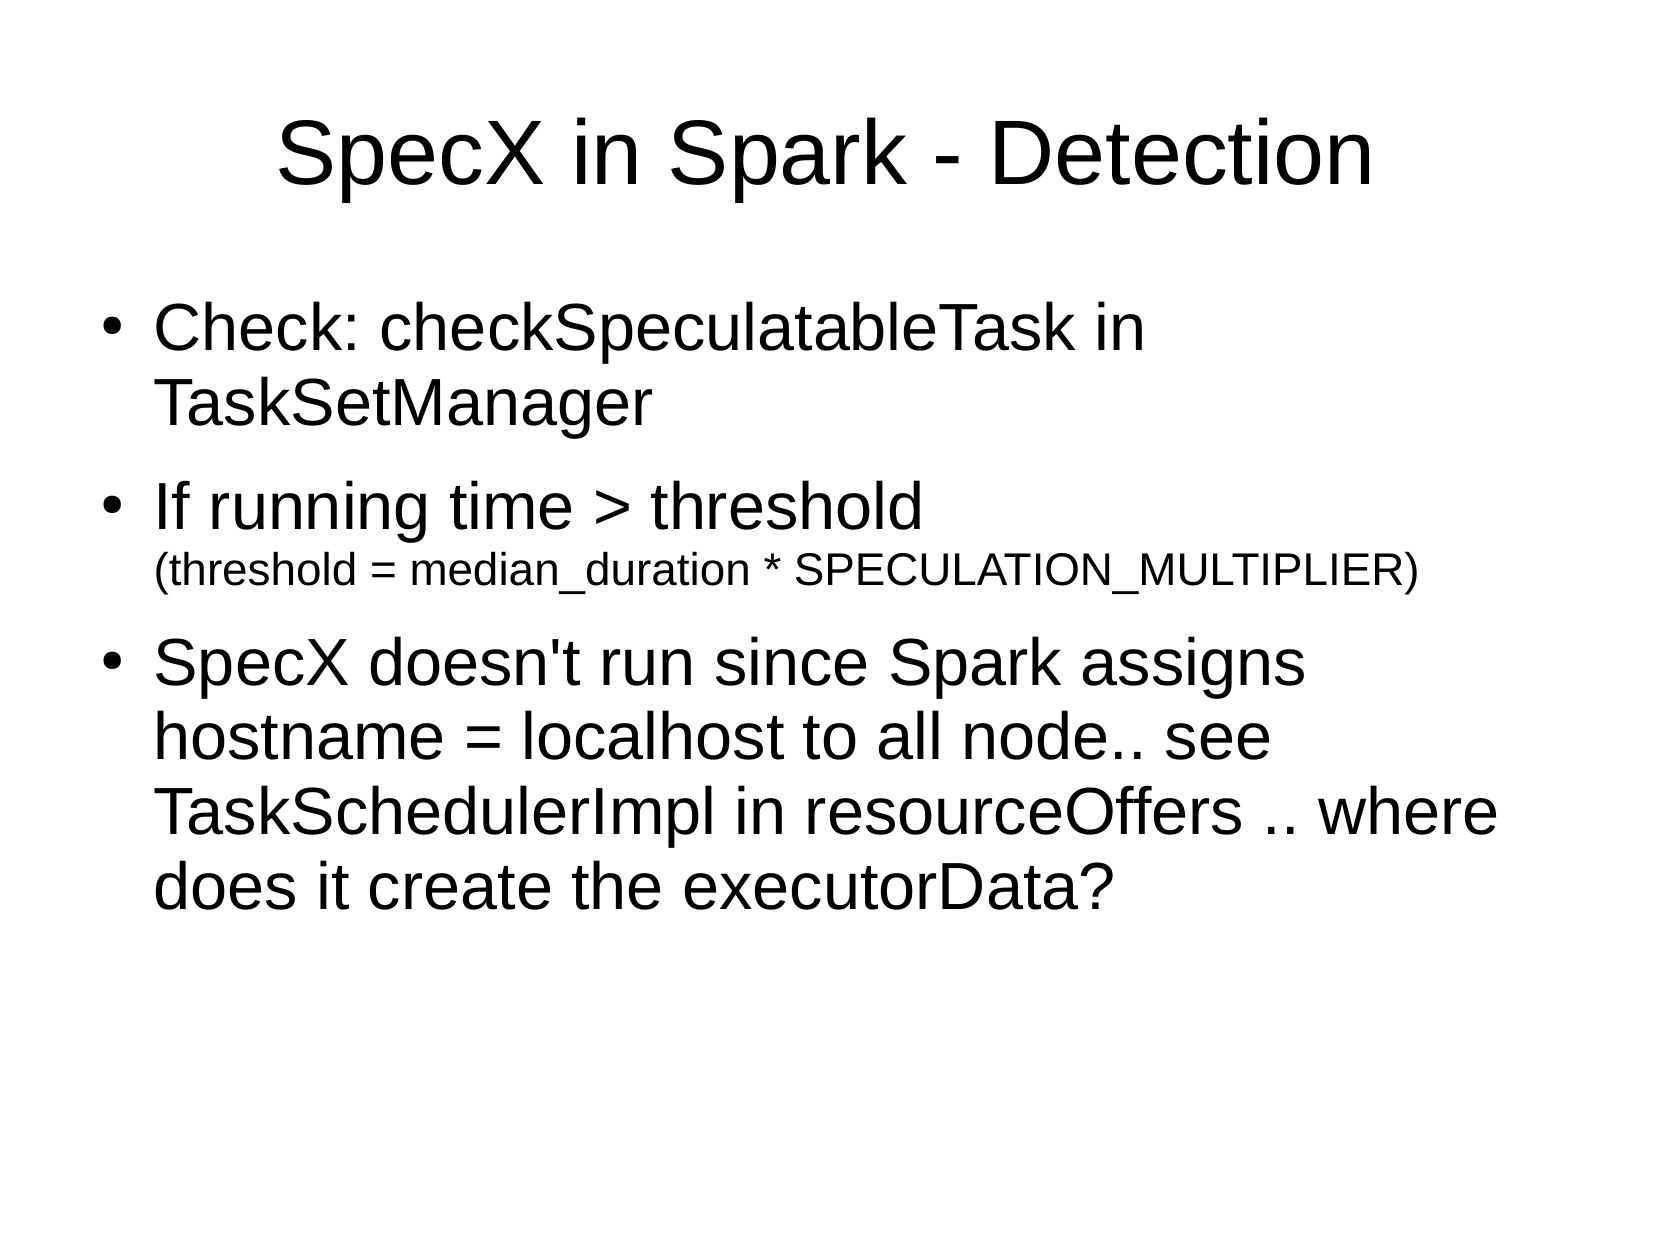

# SpecX in Spark - Detection
Check: checkSpeculatableTask in TaskSetManager
If running time > threshold
(threshold = median_duration * SPECULATION_MULTIPLIER)
SpecX doesn't run since Spark assigns hostname = localhost to all node.. see TaskSchedulerImpl in resourceOffers .. where does it create the executorData?